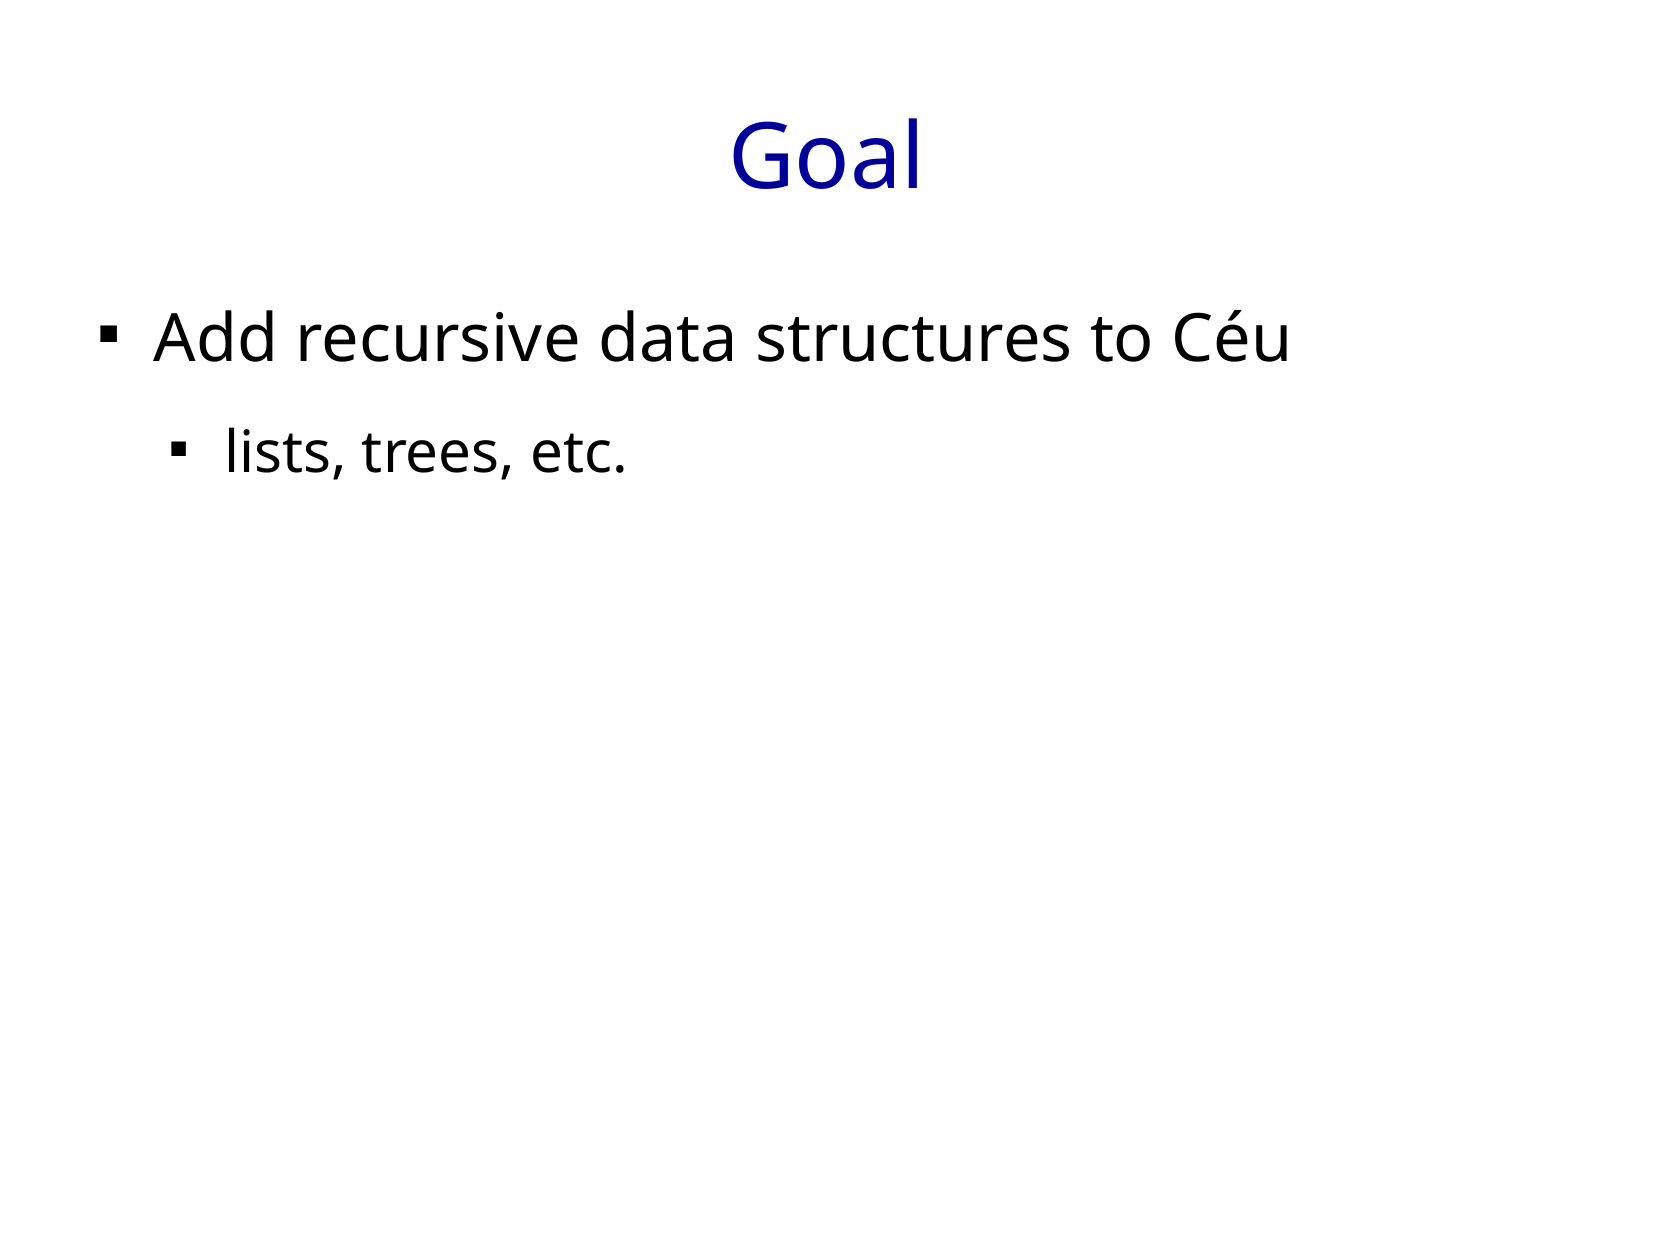

# Goal
Add recursive data structures to Céu
lists, trees, etc.